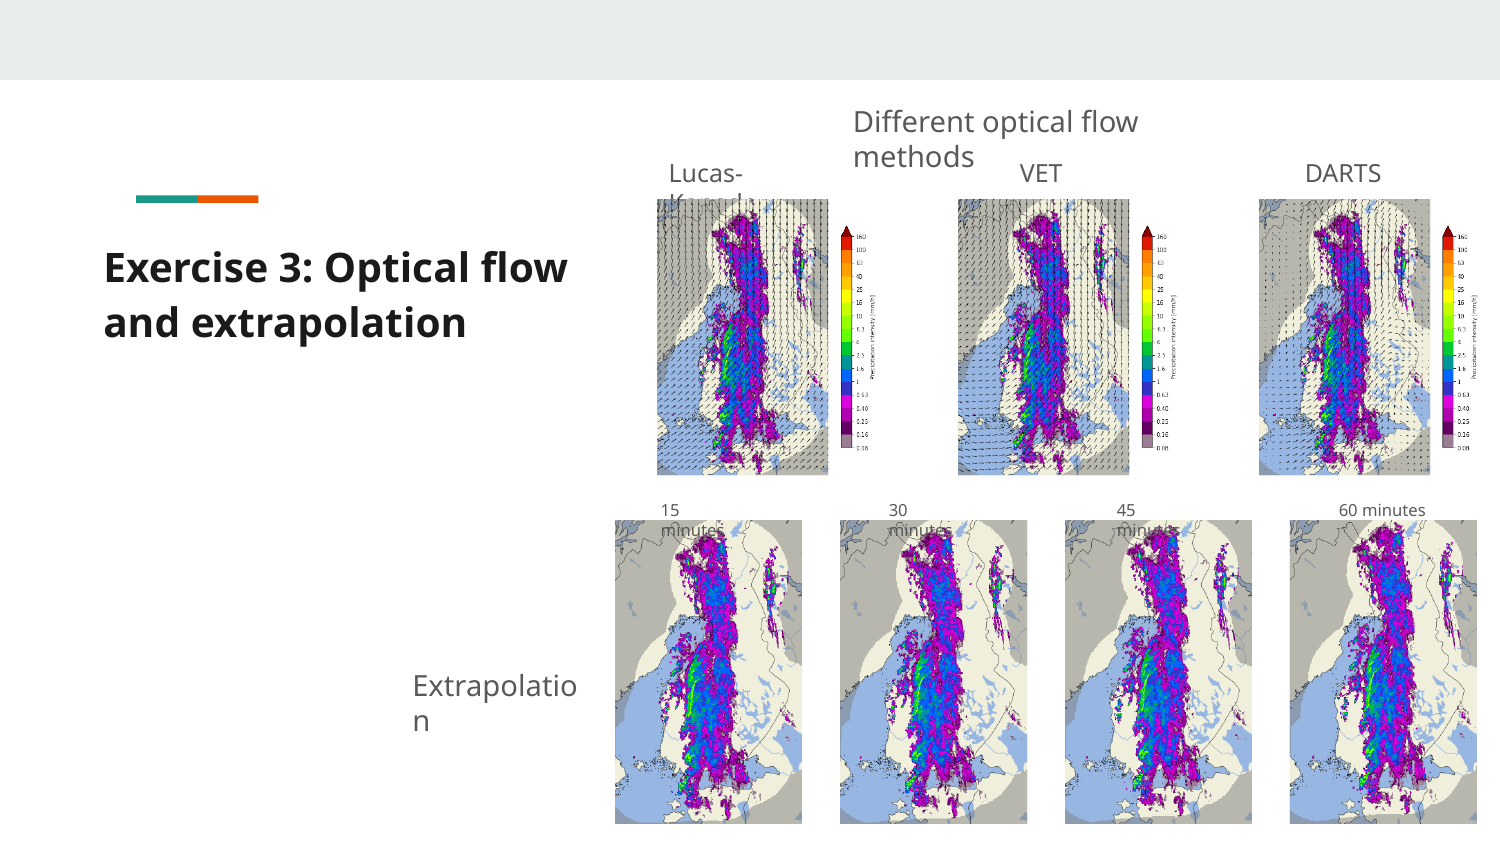

Different optical flow methods
Lucas-Kanade
VET
DARTS
# Exercise 3: Optical flow and extrapolation
15 minutes
30 minutes
45 minutes
60 minutes
Extrapolation